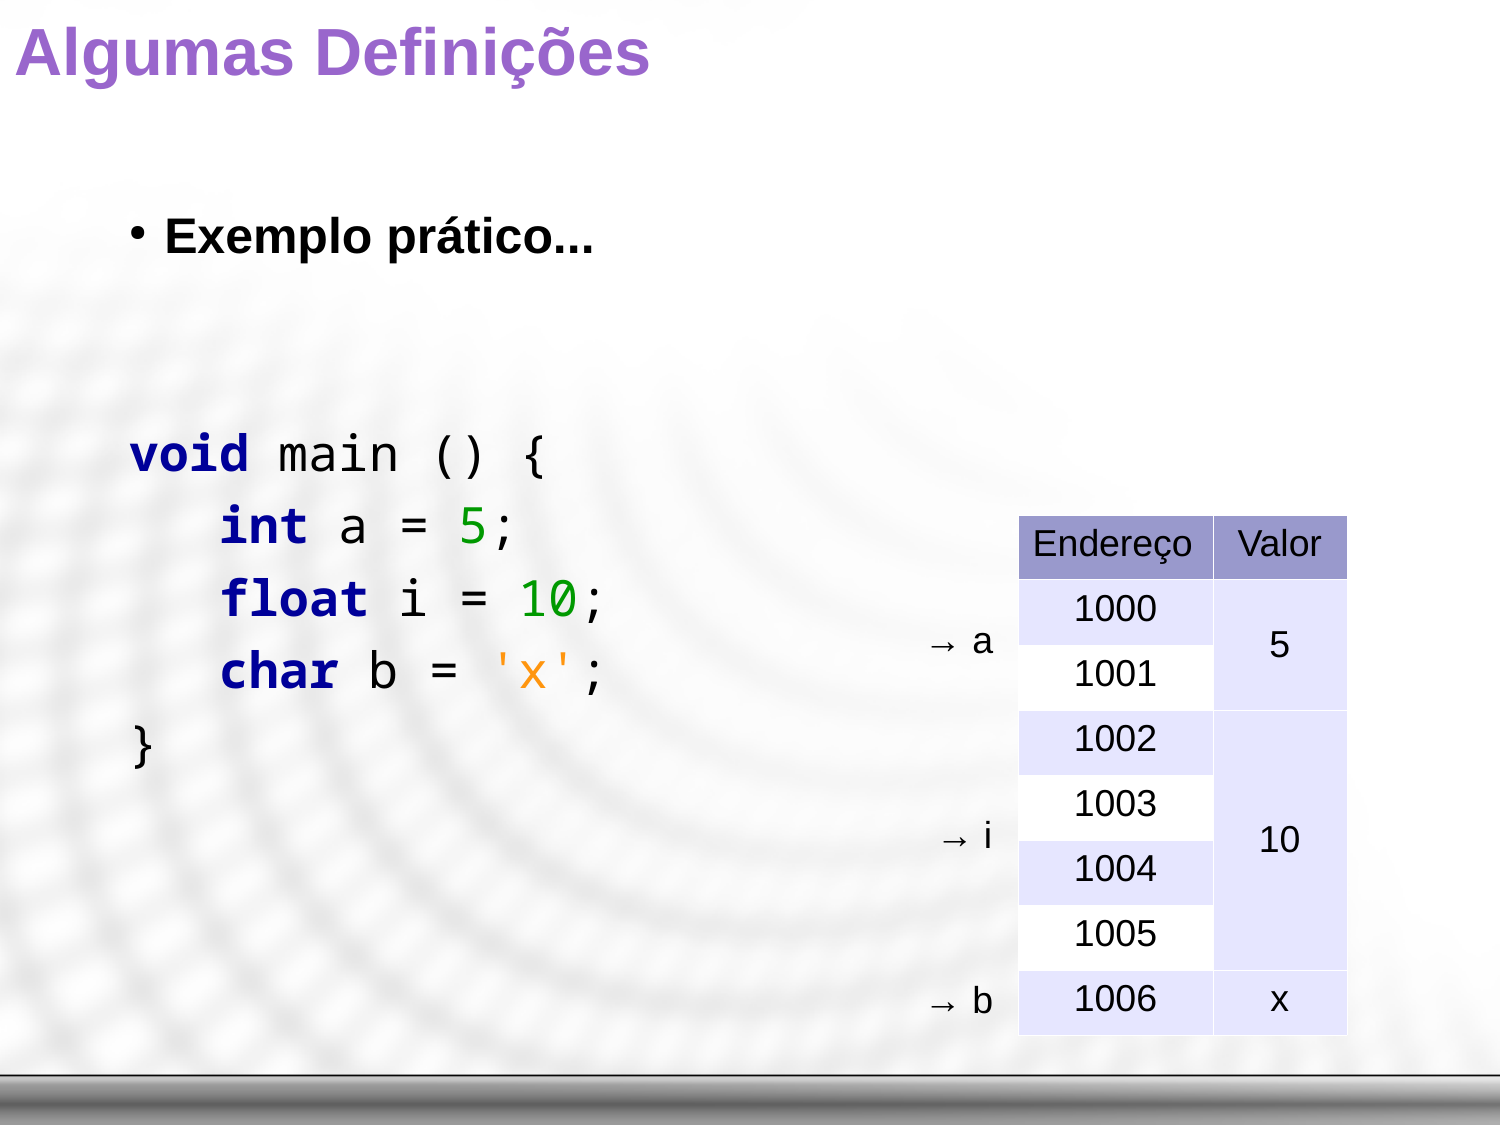

# Algumas Definições
Exemplo prático...
void main () {
 int a = 5;
 float i = 10;
 char b = 'x';
}
| Endereço | Valor |
| --- | --- |
| 1000 | 5 |
| 1001 | |
| 1002 | 10 |
| 1003 | |
| 1004 | |
| 1005 | |
| 1006 | x |
→ a
→ i
→ b